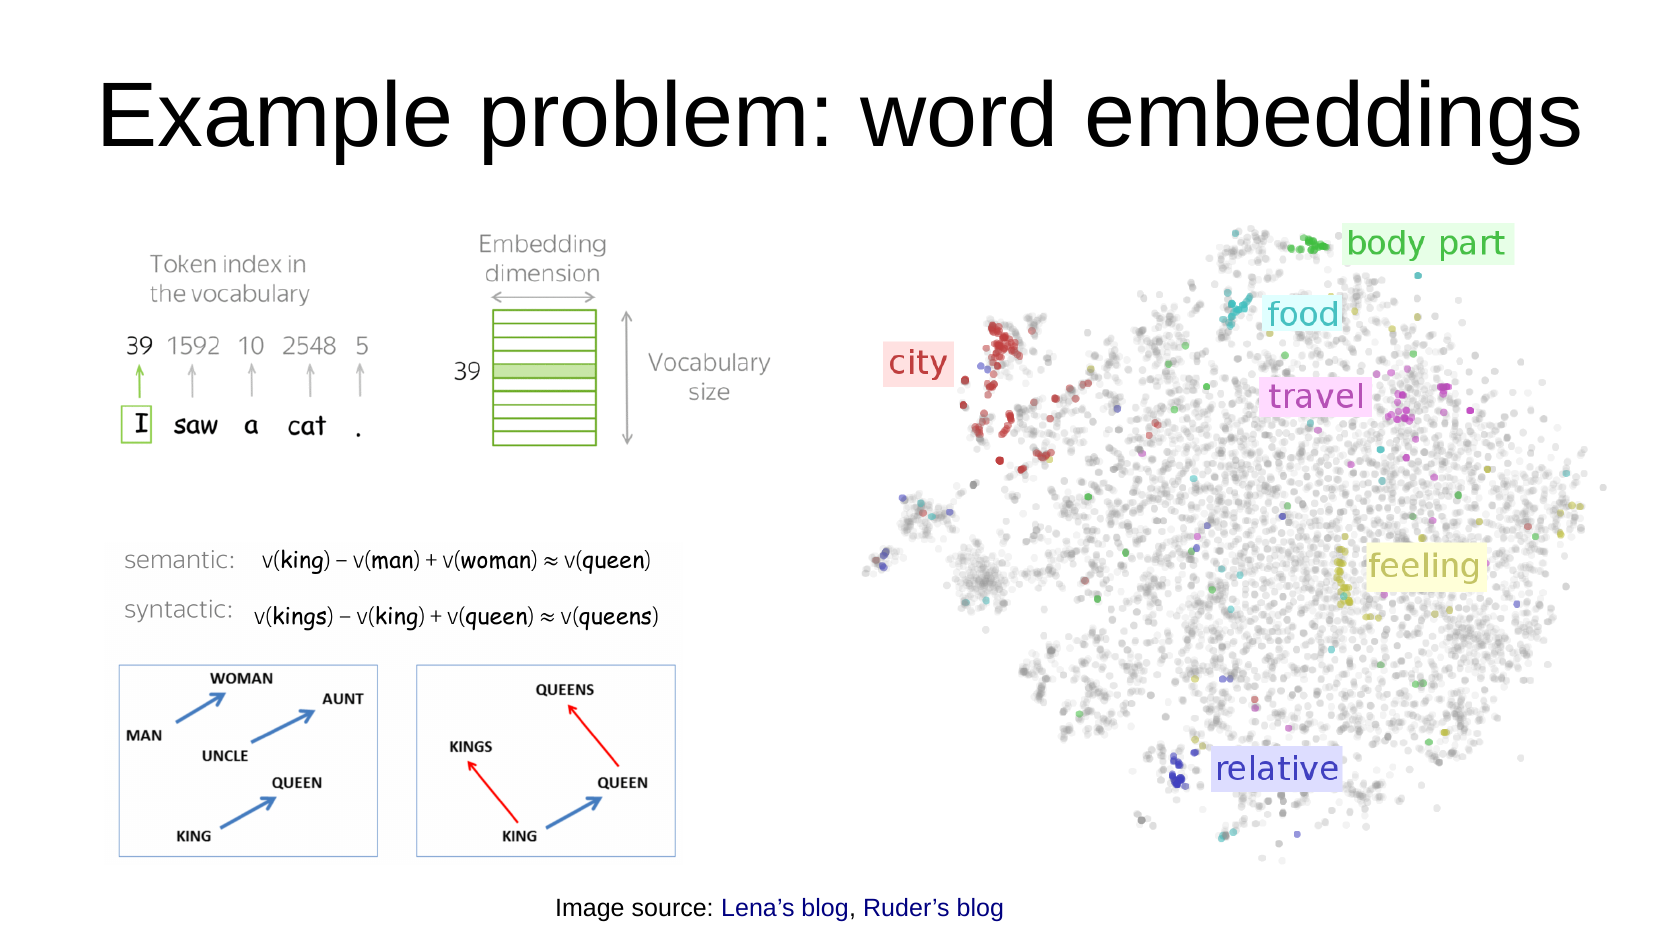

# Example problem: word embeddings
Image source: Lena’s blog, Ruder’s blog